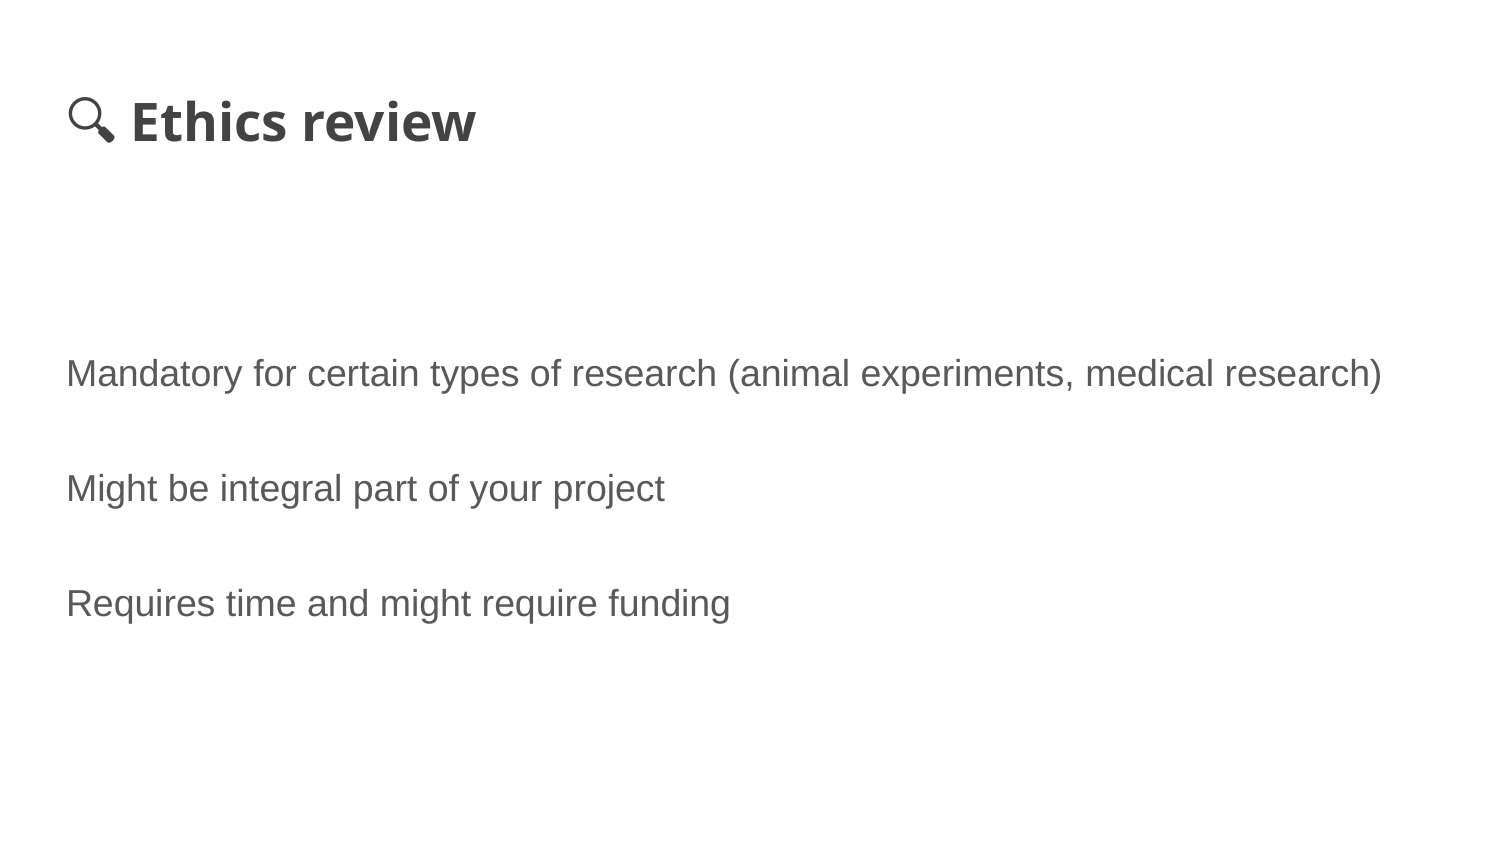

# 🔍 Ethics review
Mandatory for certain types of research (animal experiments, medical research)
Might be integral part of your project
Requires time and might require funding